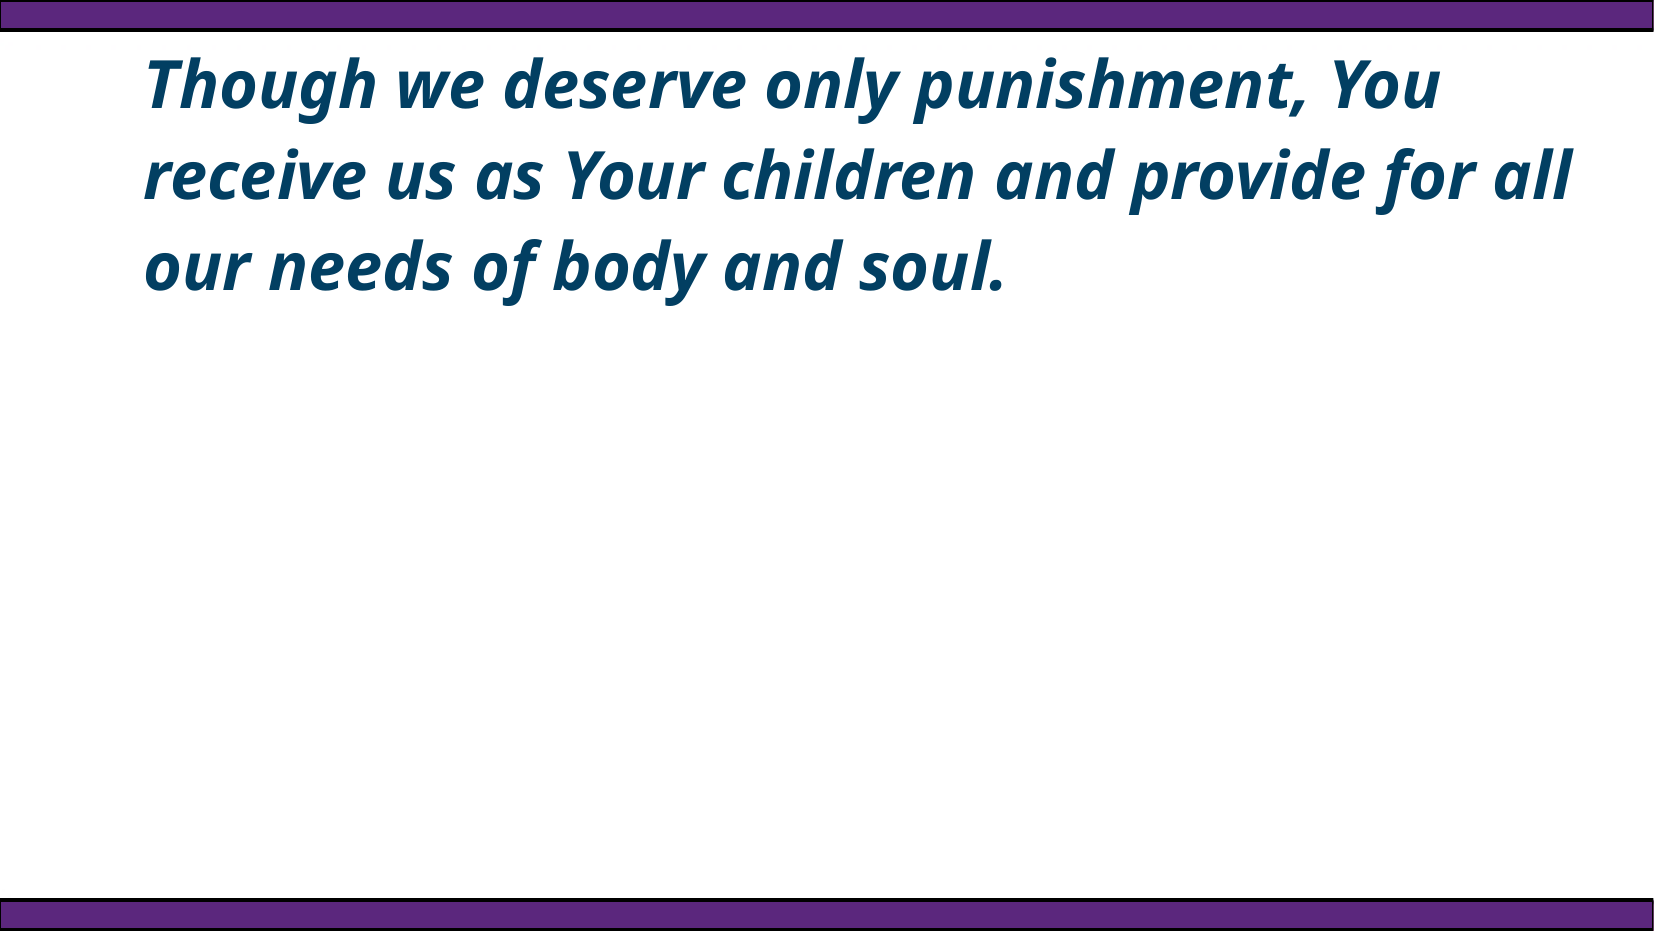

Though we deserve only punishment, You
 receive us as Your children and provide for all
 our needs of body and soul.